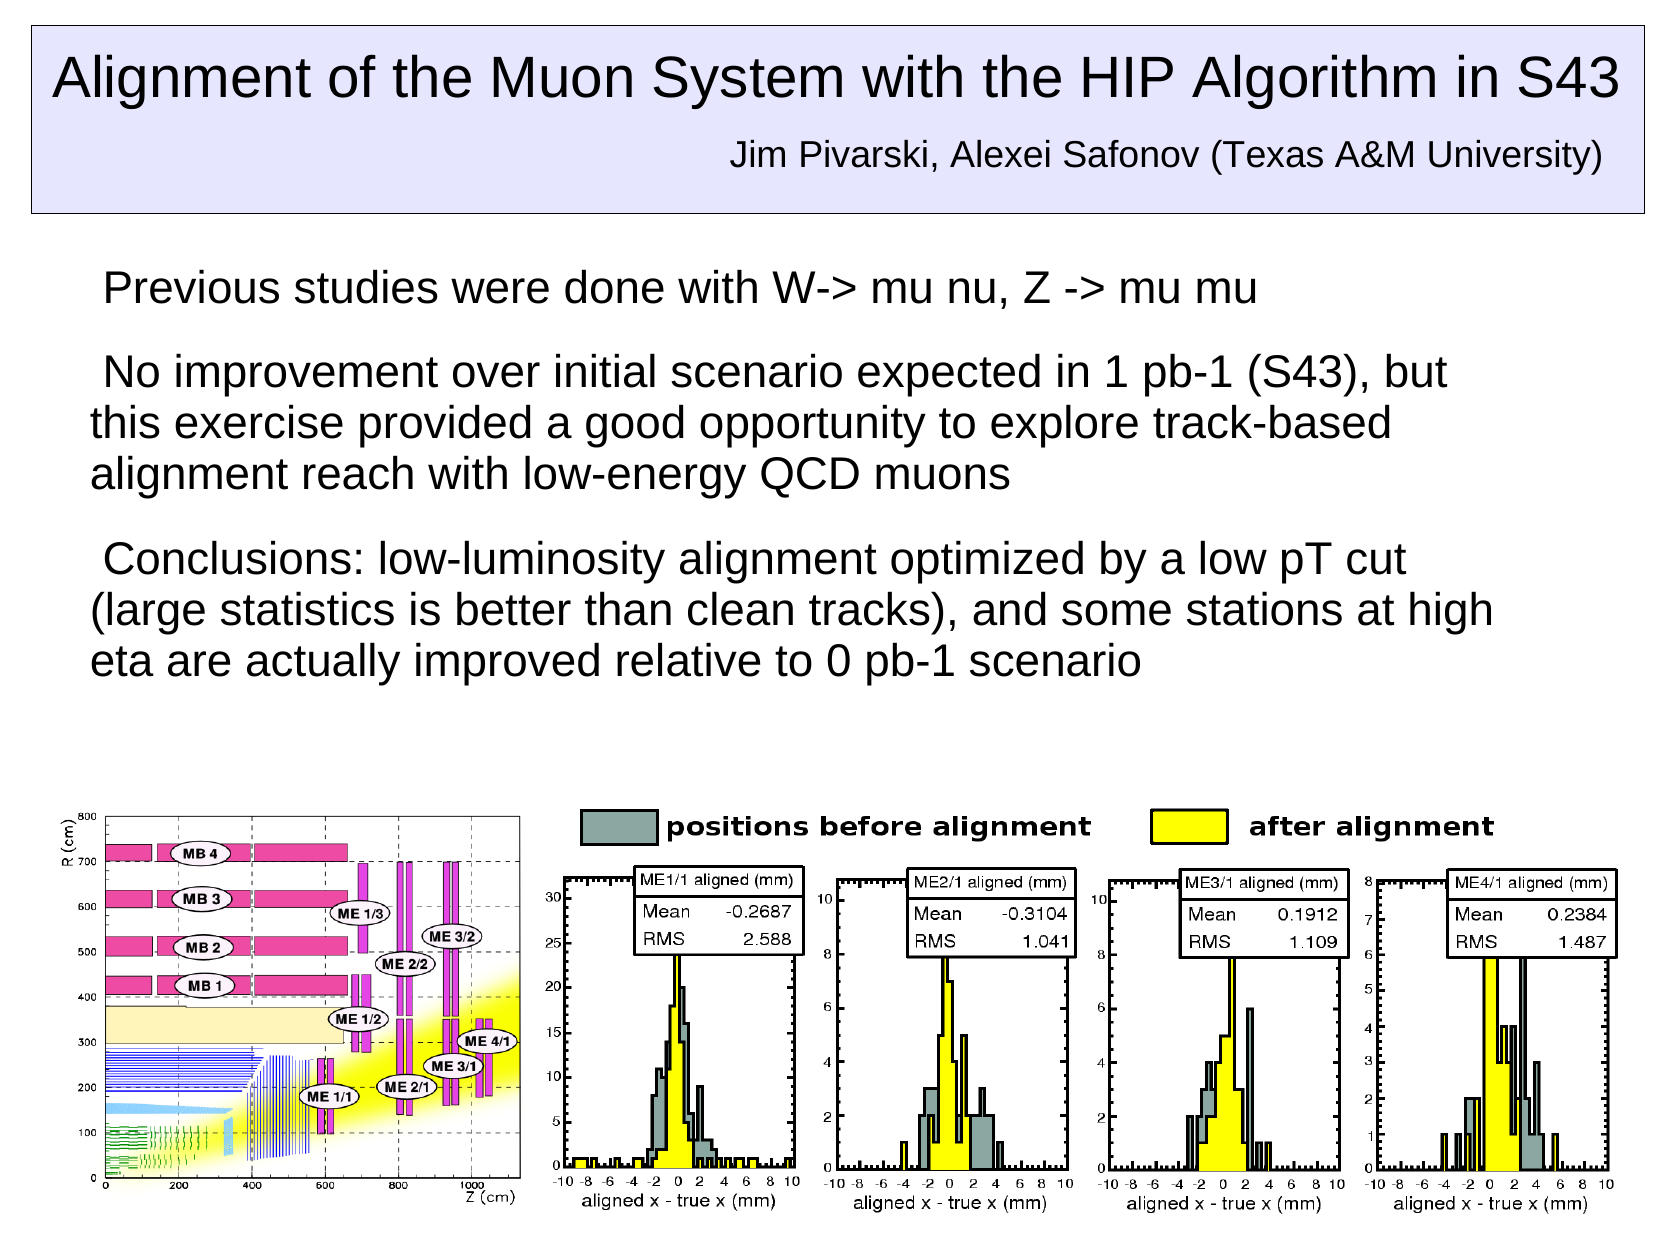

Alignment of the Muon System with the HIP Algorithm in S43
Jim Pivarski, Alexei Safonov (Texas A&M University)
 Previous studies were done with W-> mu nu, Z -> mu mu
 No improvement over initial scenario expected in 1 pb-1 (S43), but this exercise provided a good opportunity to explore track-based alignment reach with low-energy QCD muons
 Conclusions: low-luminosity alignment optimized by a low pT cut (large statistics is better than clean tracks), and some stations at high eta are actually improved relative to 0 pb-1 scenario